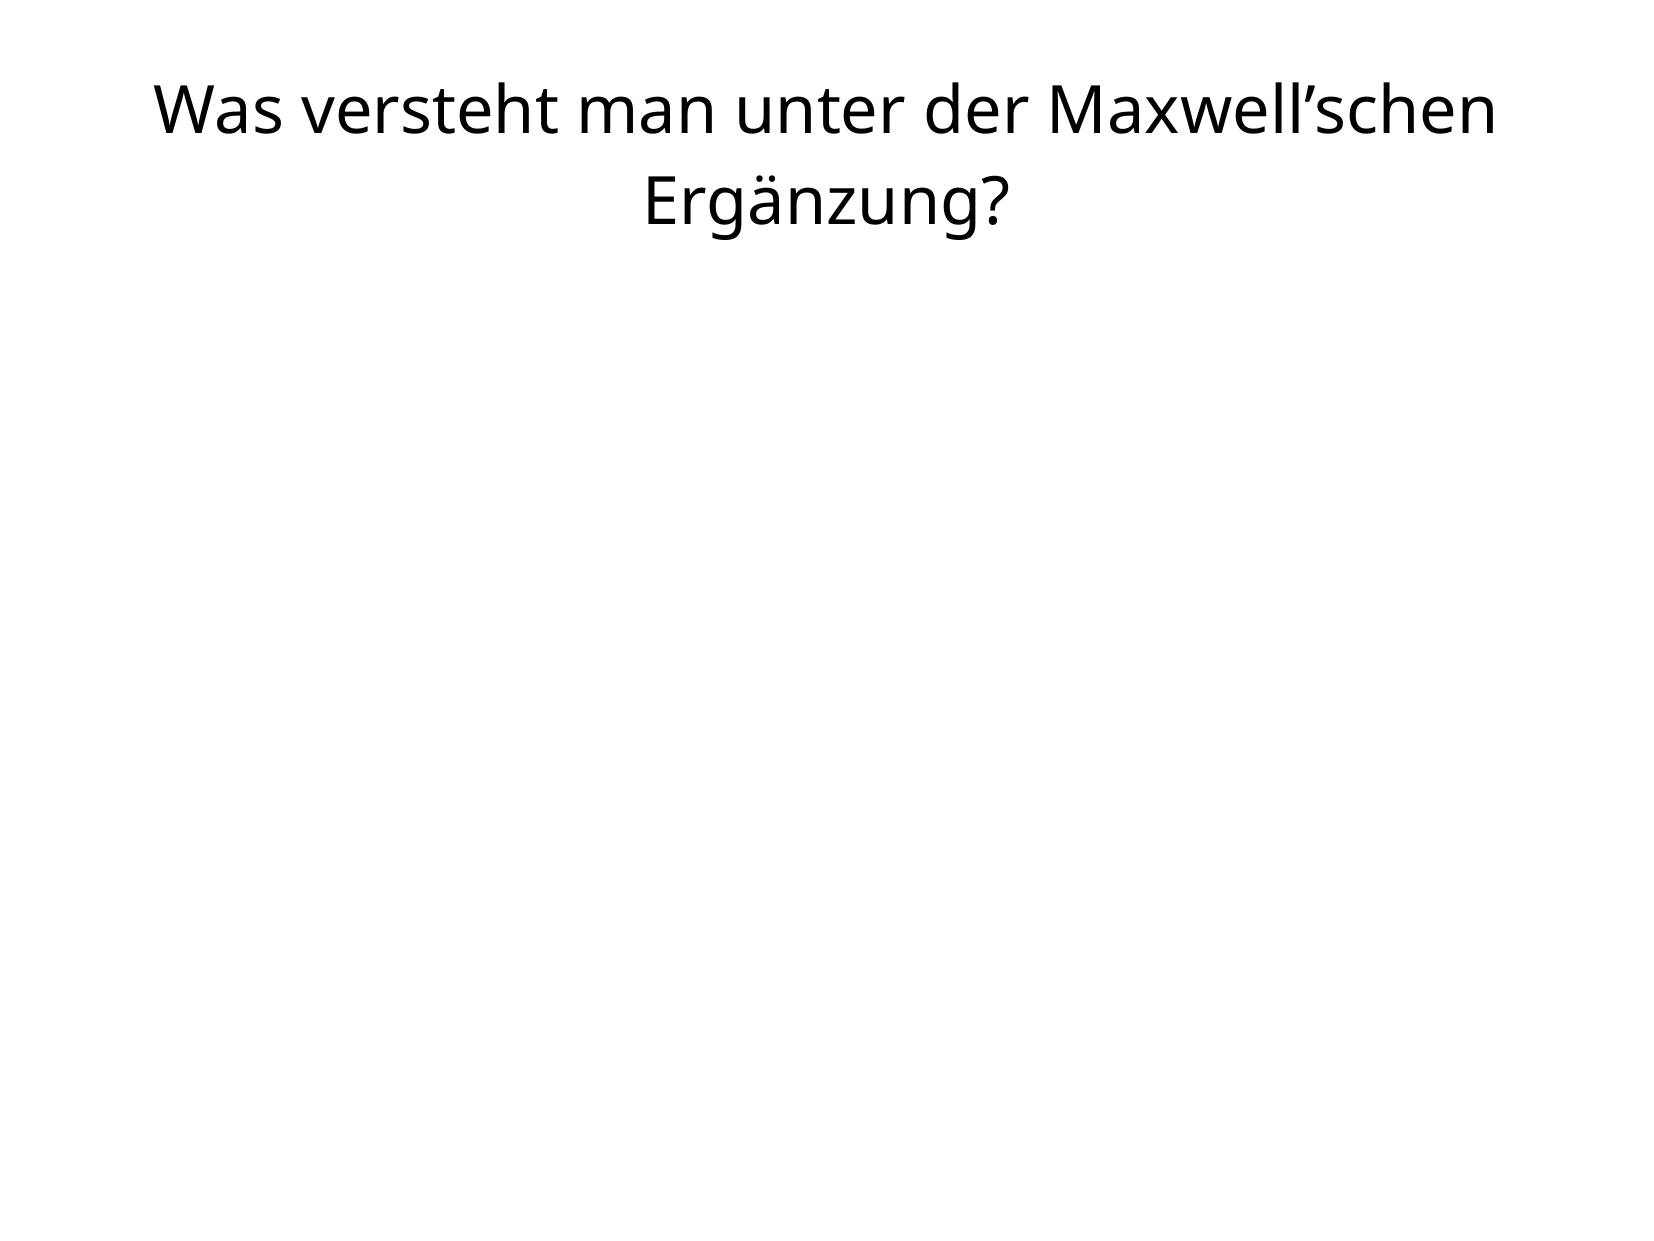

# Was versteht man unter der Maxwell’schen Ergänzung?